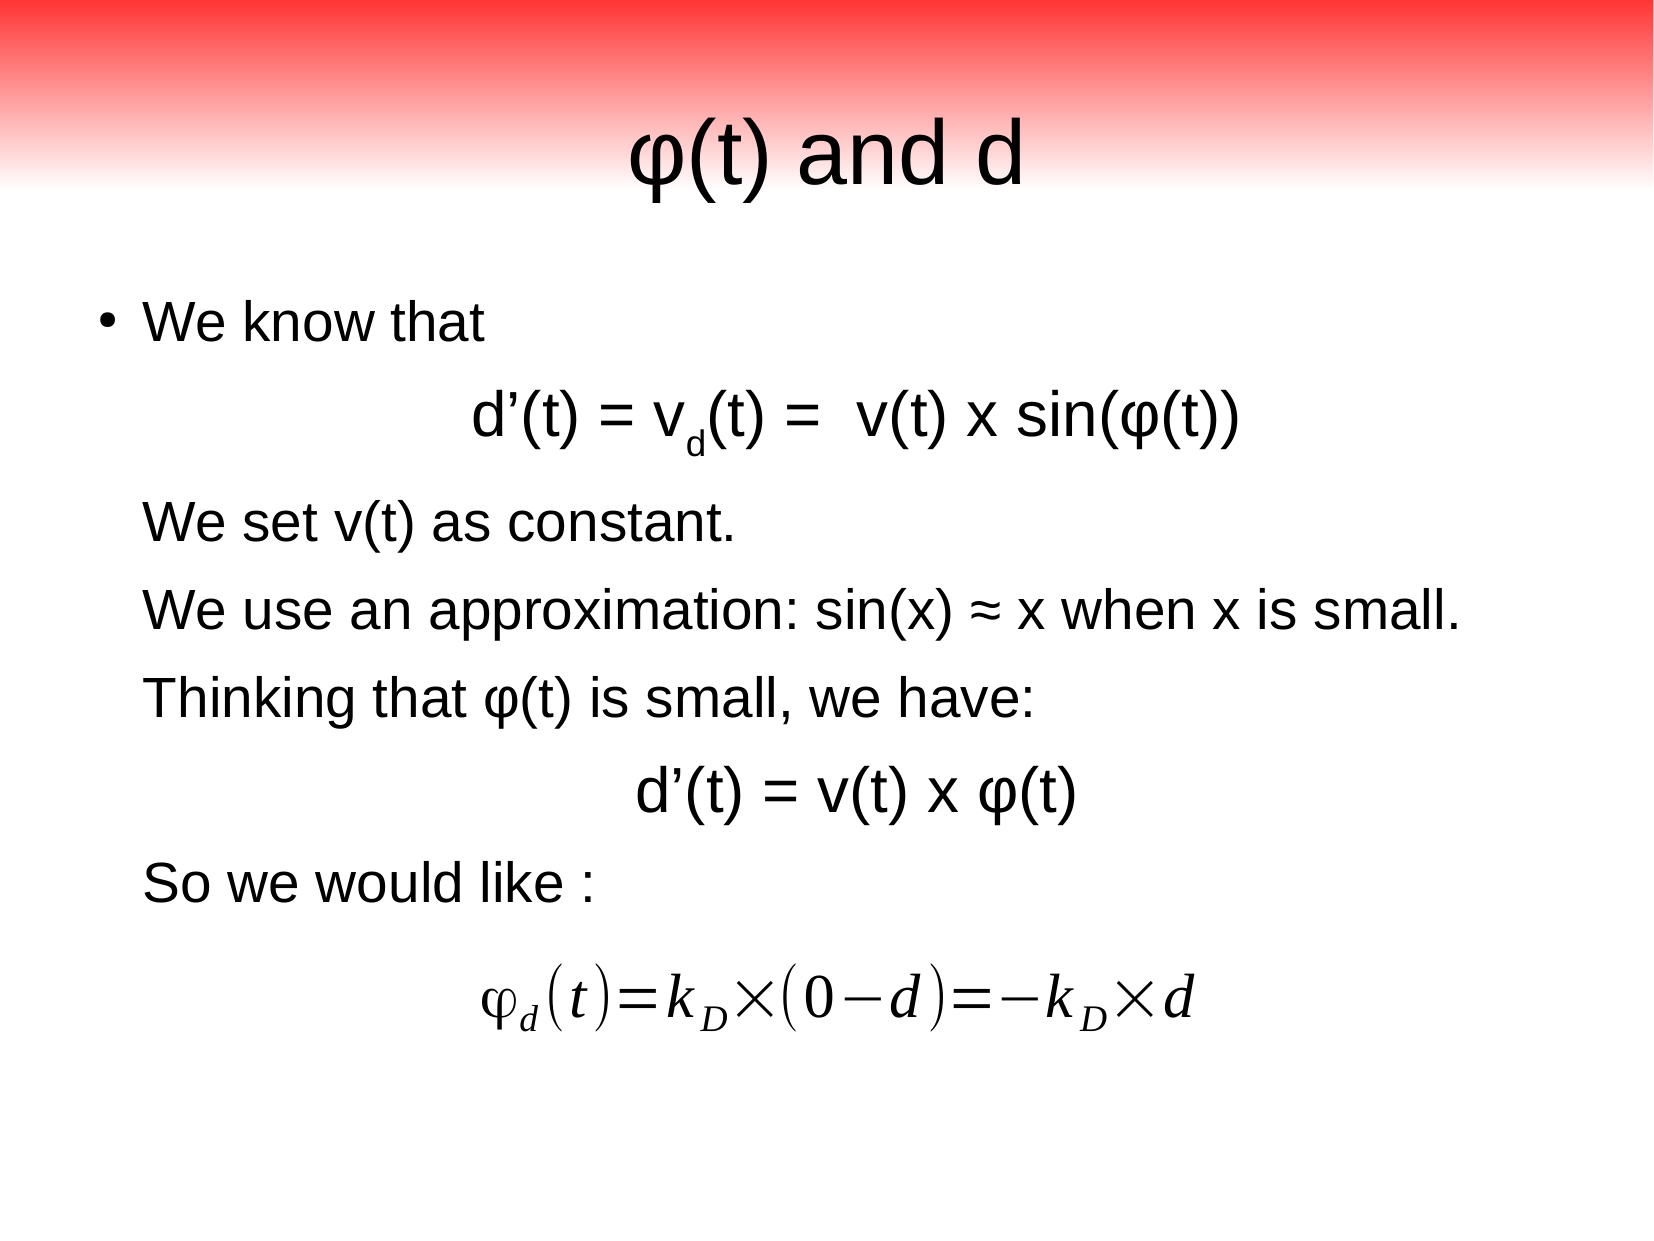

# φ(t) and d
We know that
d’(t) = vd(t) = v(t) x sin(φ(t))
We set v(t) as constant.
We use an approximation: sin(x) ≈ x when x is small.
Thinking that φ(t) is small, we have:
d’(t) = v(t) x φ(t)
So we would like :